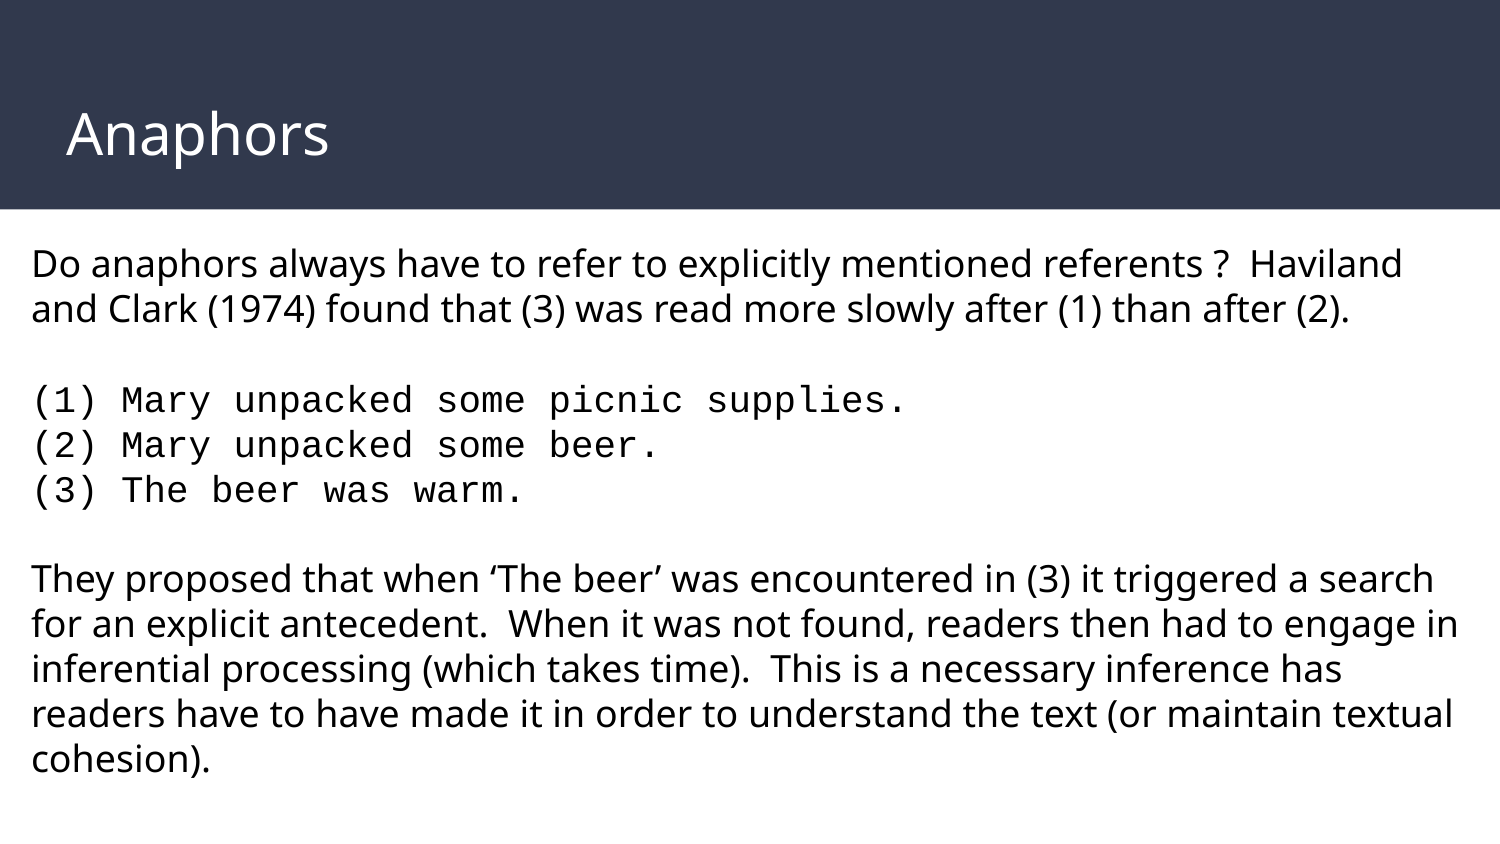

# Anaphors
Do anaphors always have to refer to explicitly mentioned referents ? Haviland and Clark (1974) found that (3) was read more slowly after (1) than after (2).
(1) Mary unpacked some picnic supplies.
(2) Mary unpacked some beer.
(3) The beer was warm.
They proposed that when ‘The beer’ was encountered in (3) it triggered a search for an explicit antecedent. When it was not found, readers then had to engage in inferential processing (which takes time). This is a necessary inference has readers have to have made it in order to understand the text (or maintain textual cohesion).